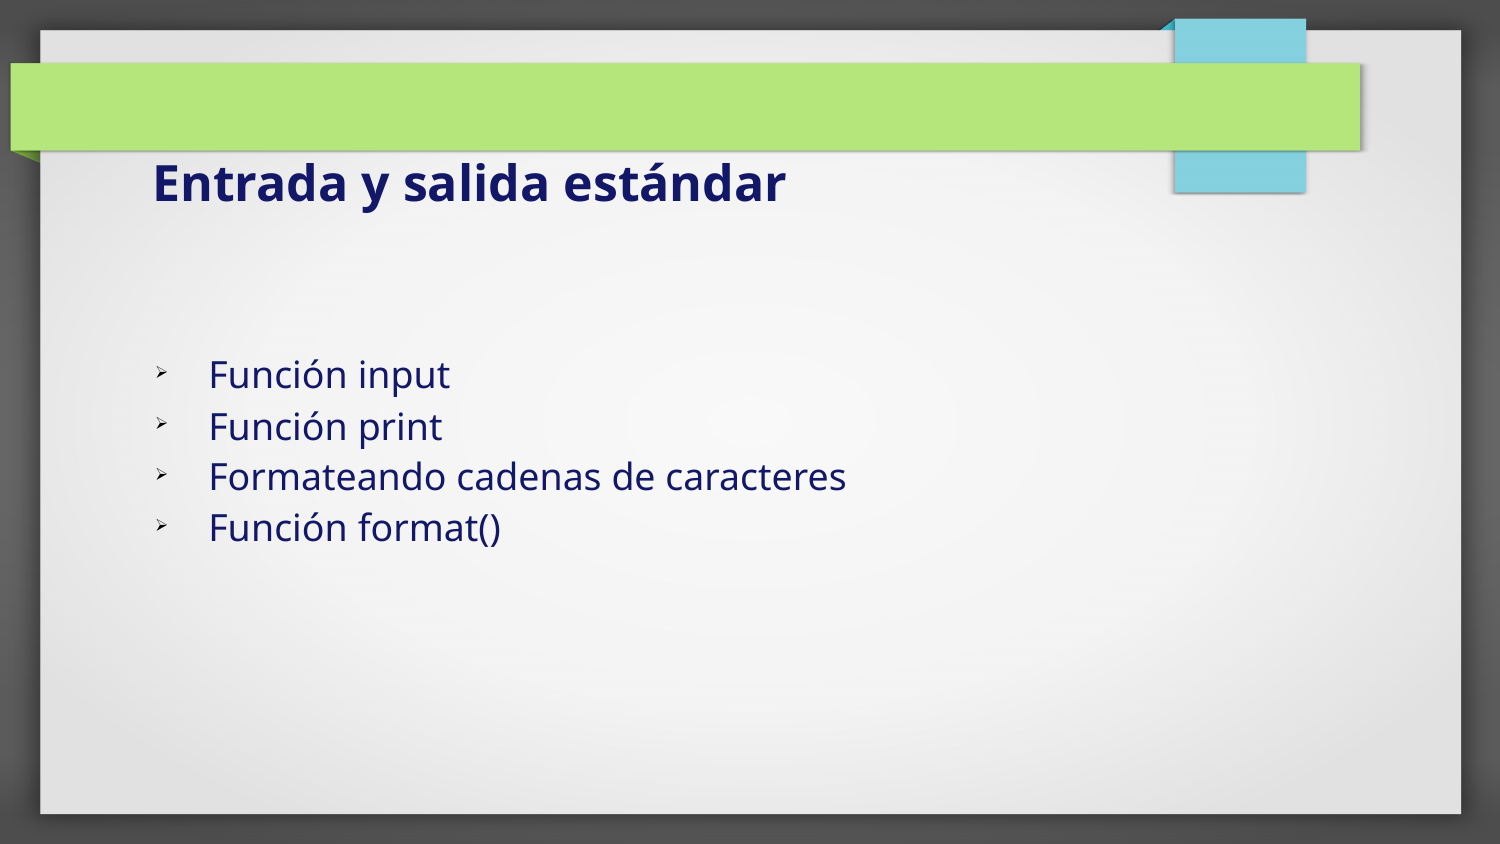

# Entrada y salida estándar
Función input
Función print
Formateando cadenas de caracteres
Función format()